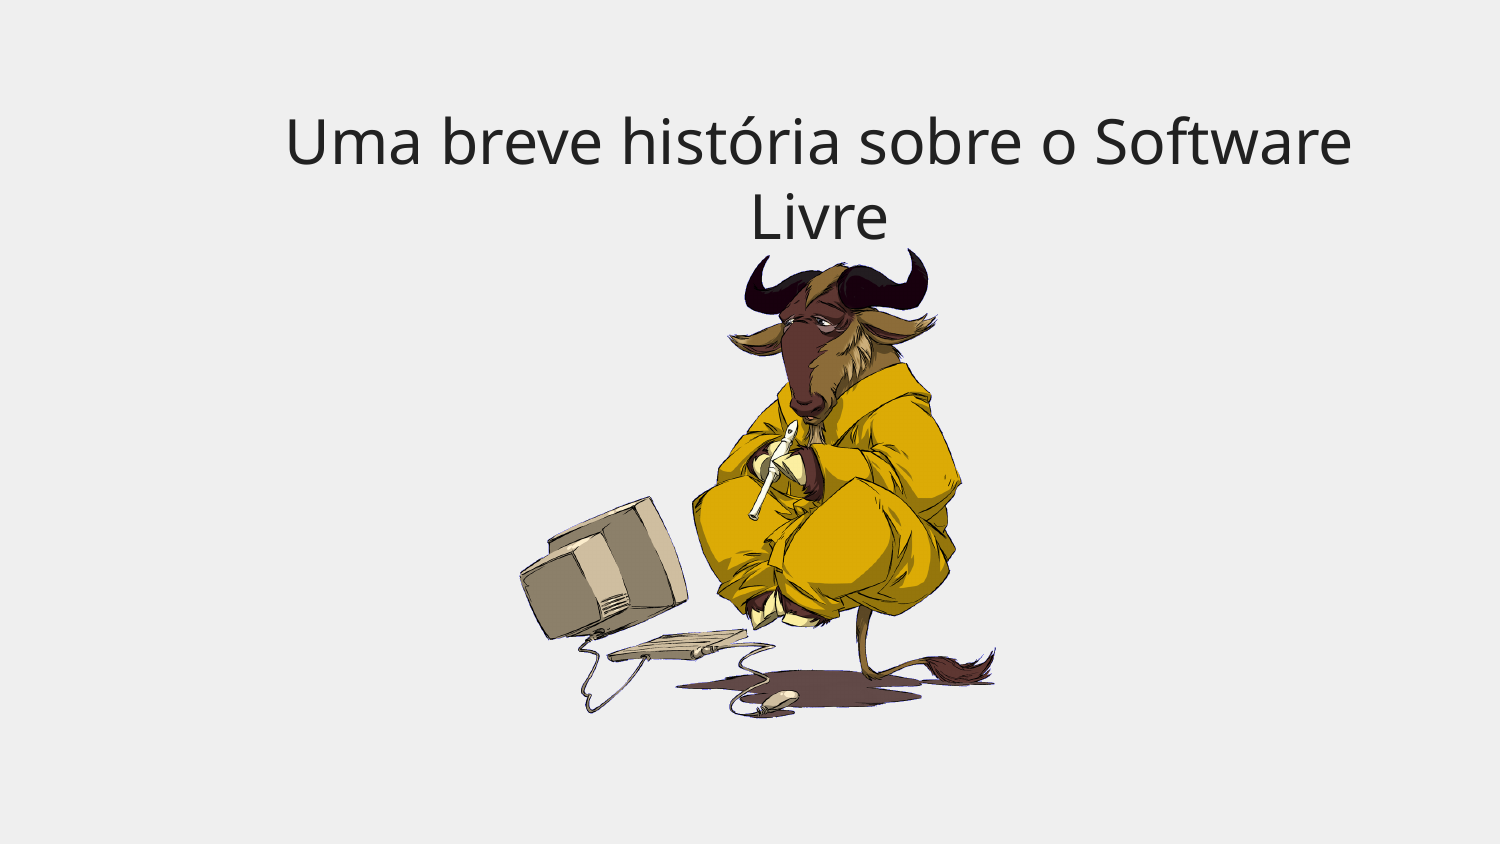

Uma breve história sobre o Software Livre